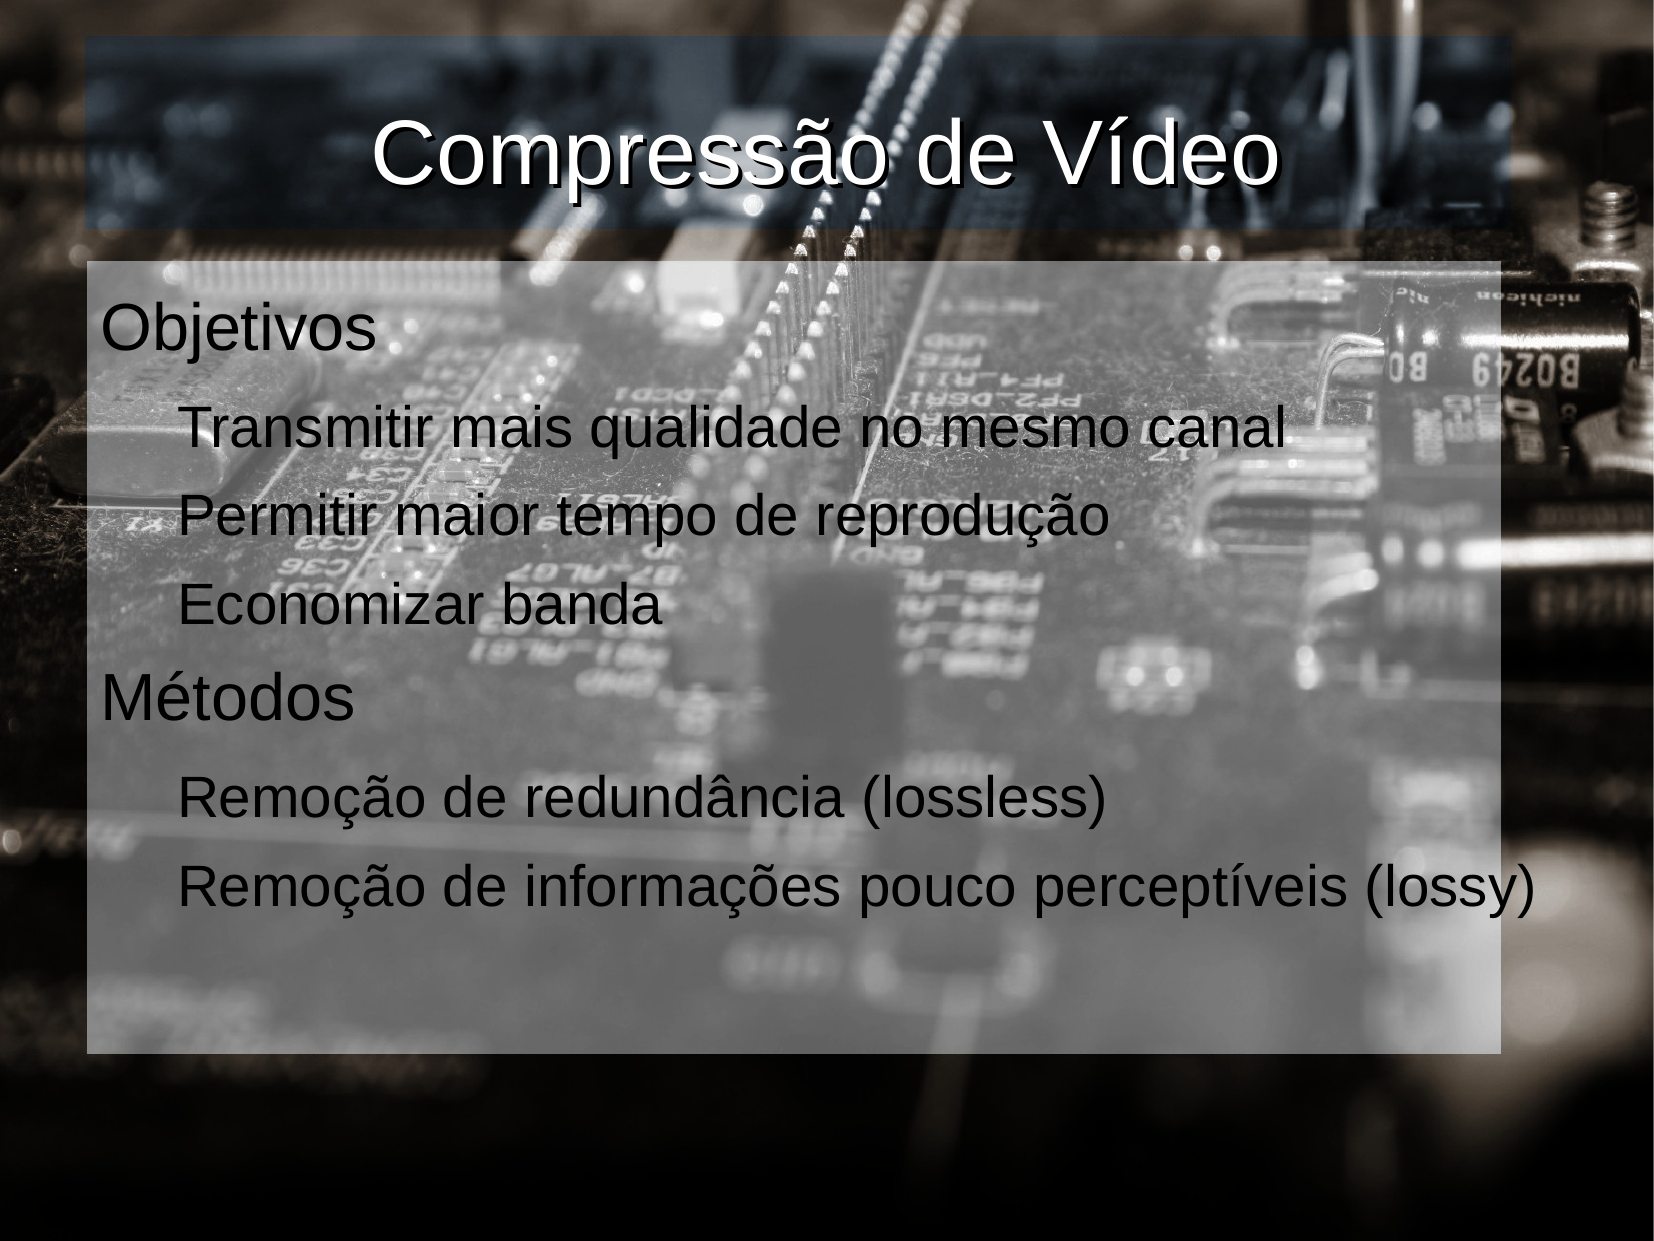

# Compressão de Vídeo
Objetivos
Transmitir mais qualidade no mesmo canal
Permitir maior tempo de reprodução
Economizar banda
Métodos
Remoção de redundância (lossless)
Remoção de informações pouco perceptíveis (lossy)